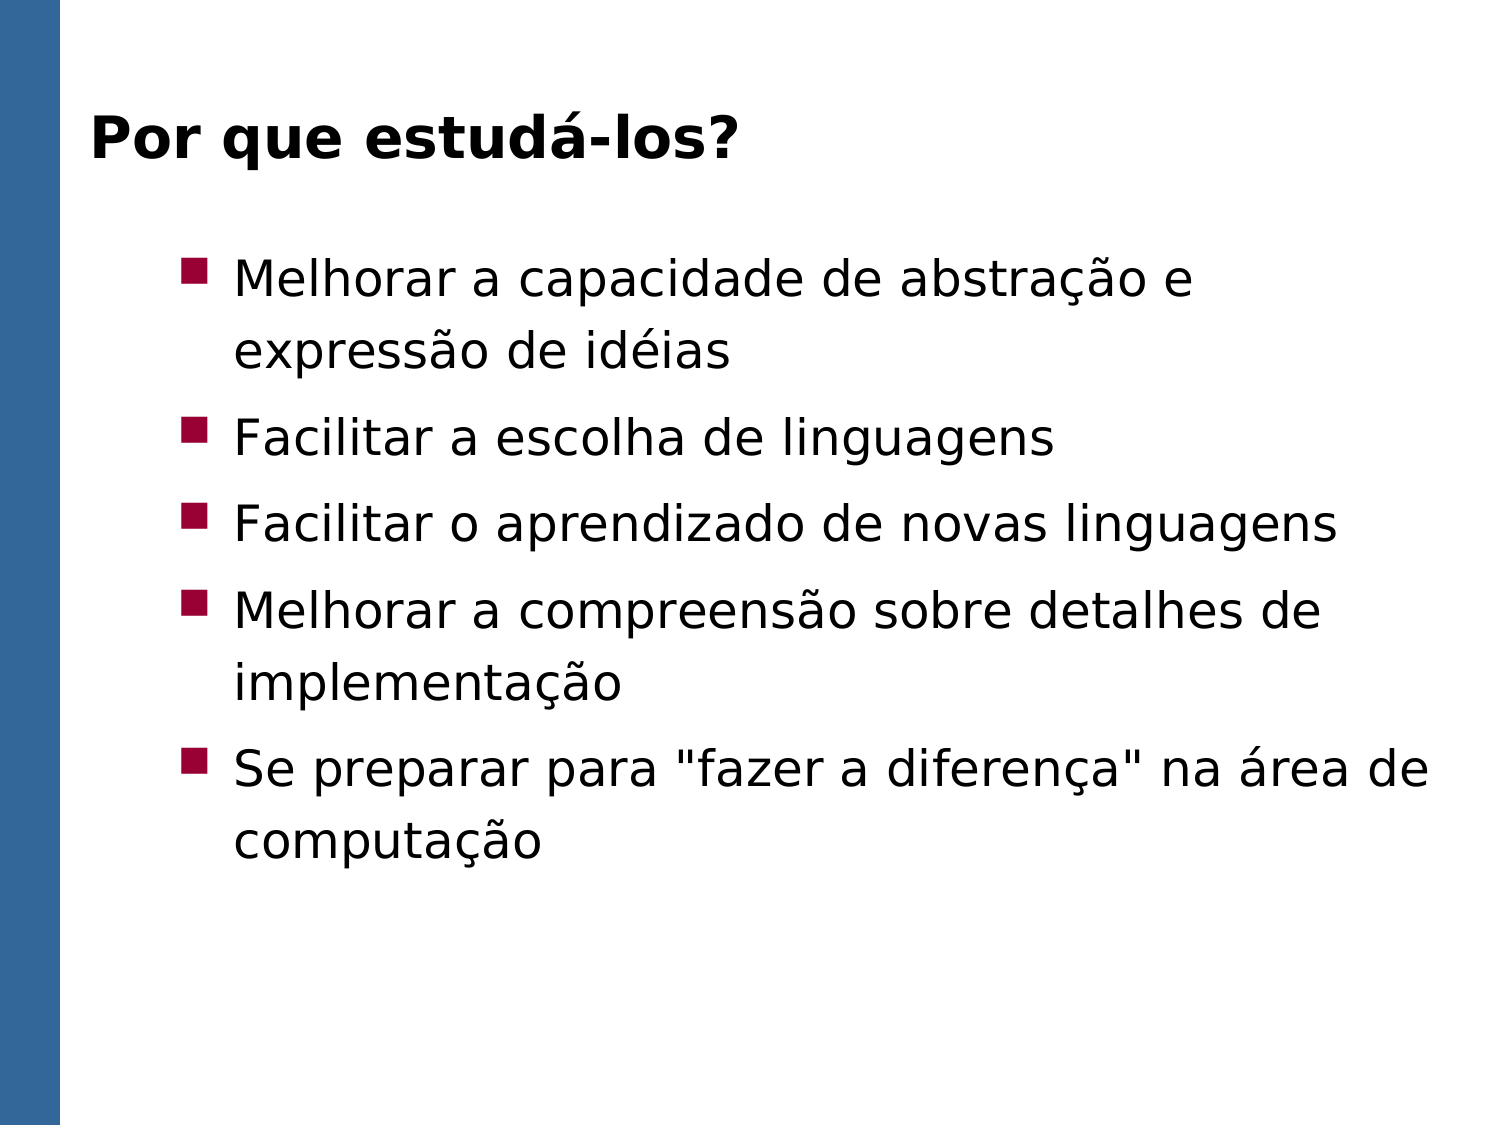

# Por que estudá-los?
Melhorar a capacidade de abstração e expressão de idéias
Facilitar a escolha de linguagens
Facilitar o aprendizado de novas linguagens
Melhorar a compreensão sobre detalhes de implementação
Se preparar para "fazer a diferença" na área de computação